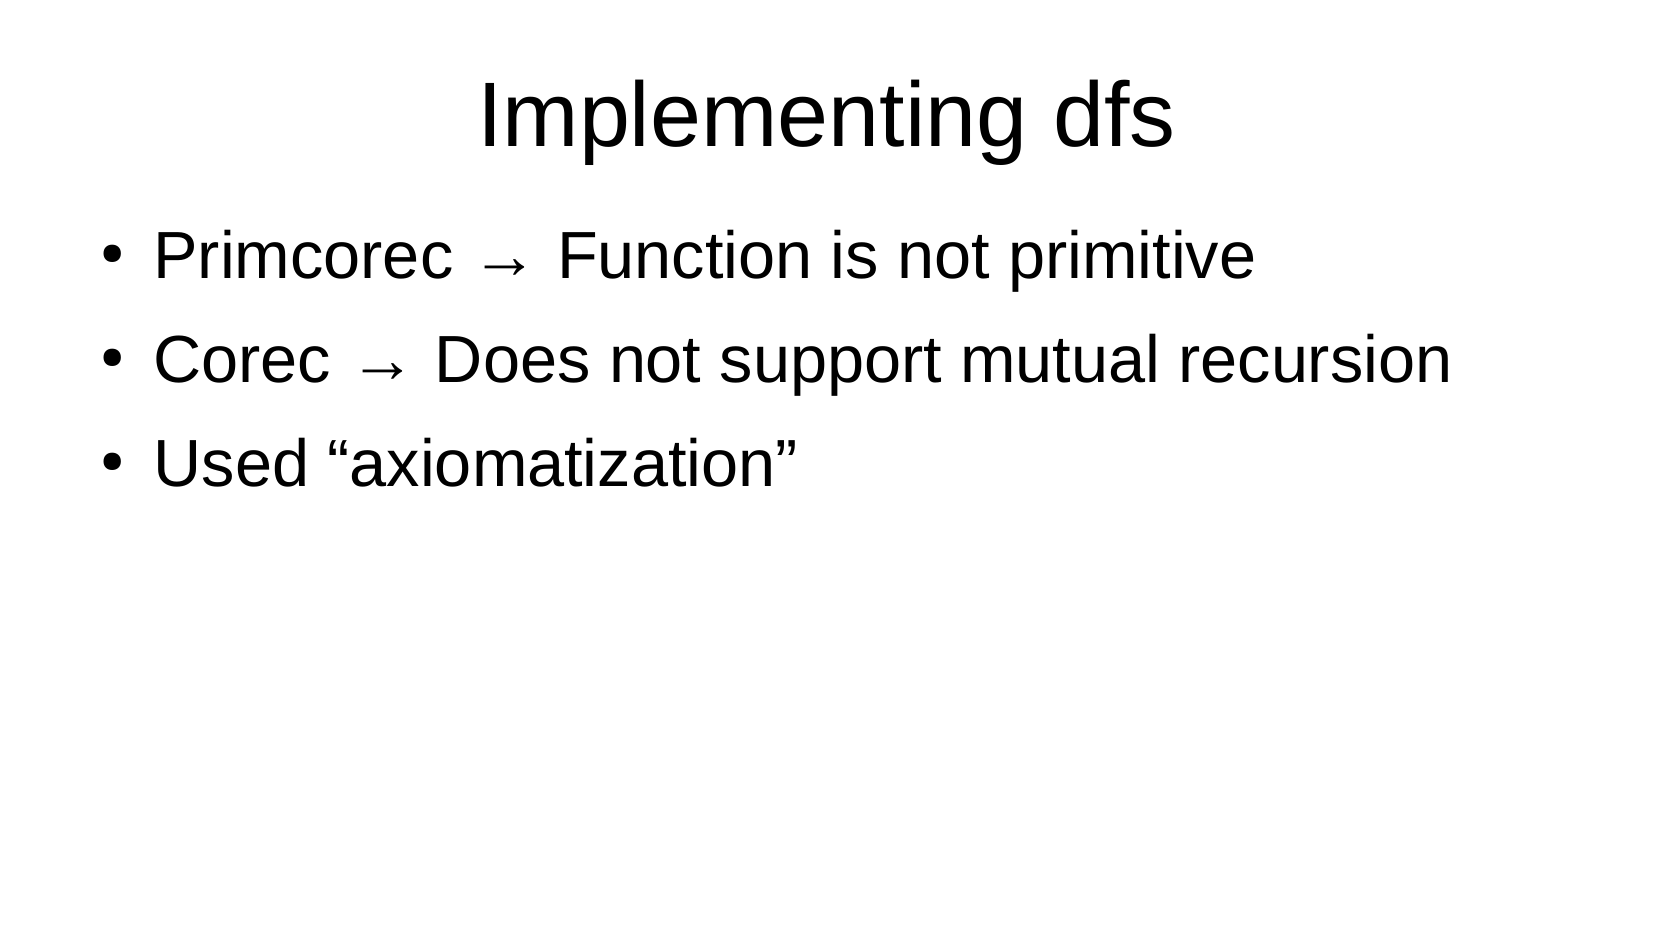

# Implementing dfs
Primcorec → Function is not primitive
Corec → Does not support mutual recursion
Used “axiomatization”